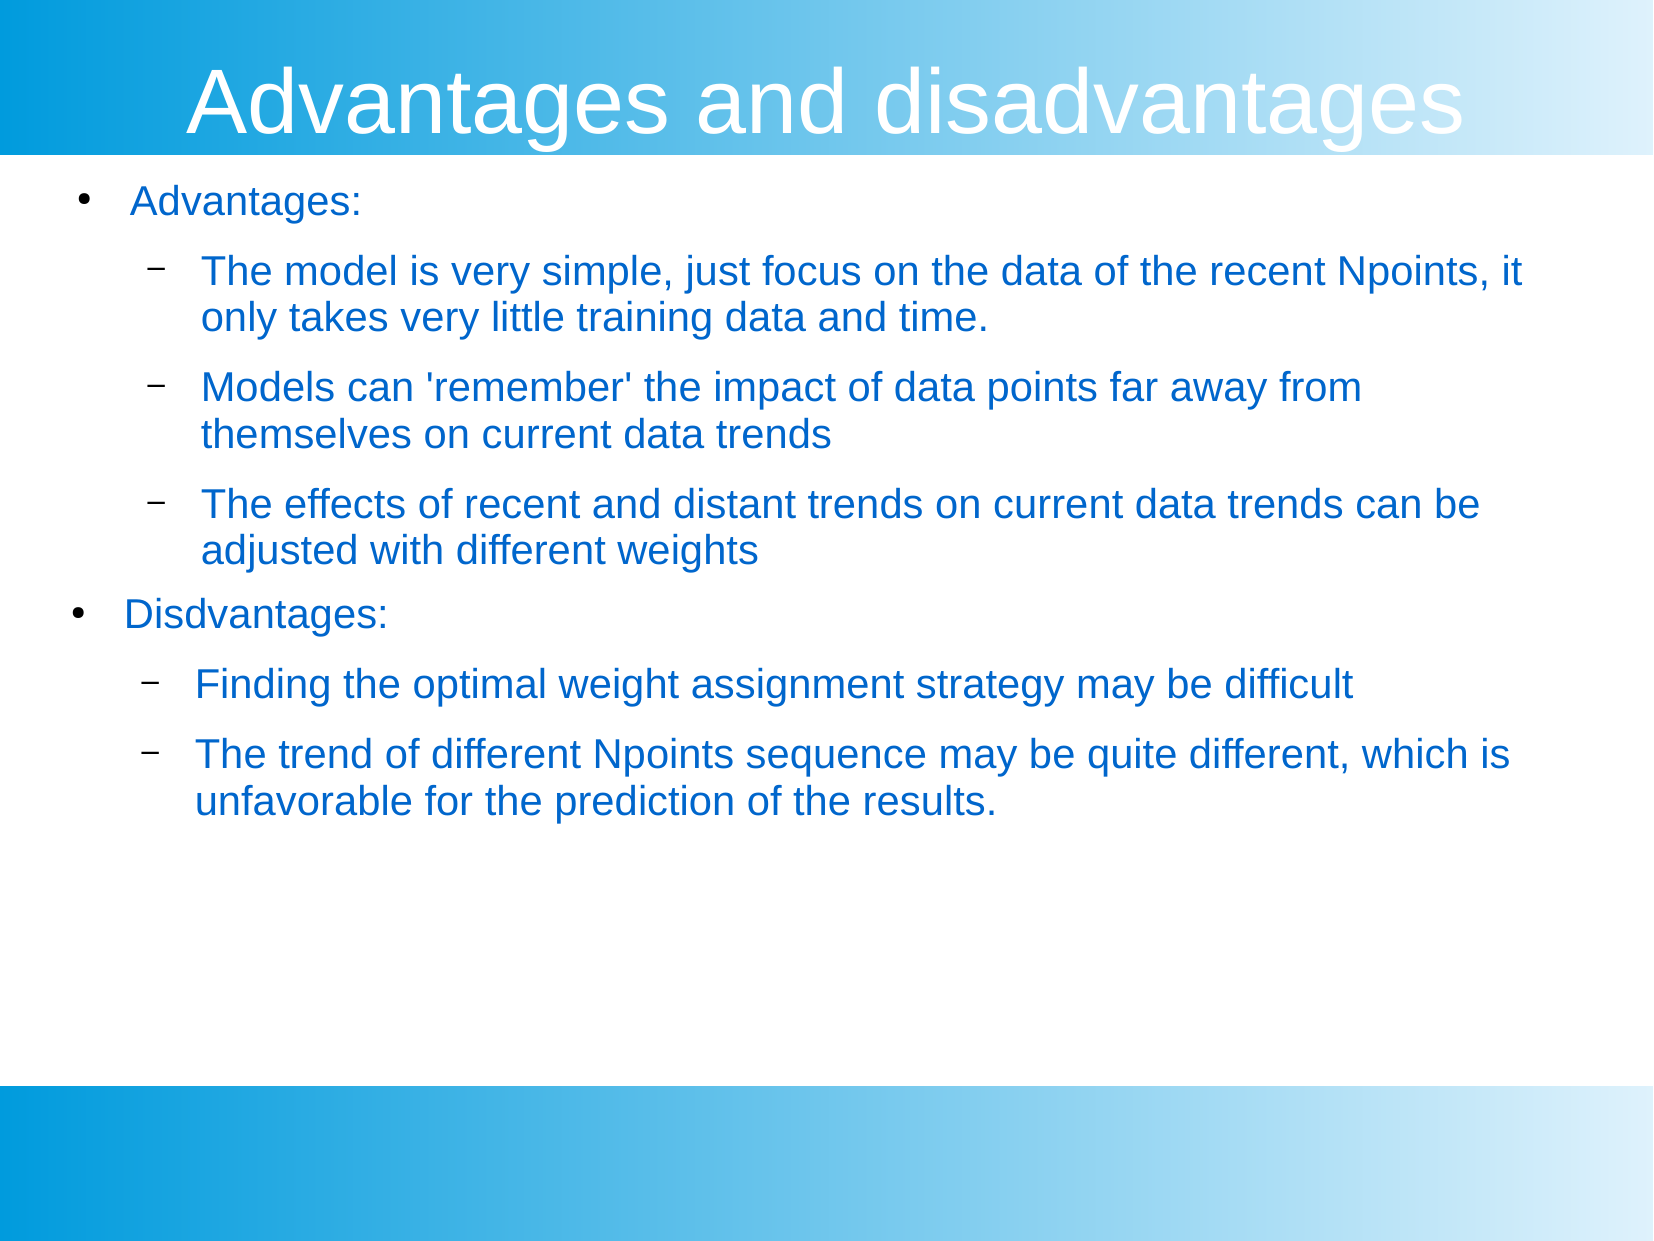

# Advantages and disadvantages
Advantages:
The model is very simple, just focus on the data of the recent Npoints, it only takes very little training data and time.
Models can 'remember' the impact of data points far away from themselves on current data trends
The effects of recent and distant trends on current data trends can be adjusted with different weights
Disdvantages:
Finding the optimal weight assignment strategy may be difficult
The trend of different Npoints sequence may be quite different, which is unfavorable for the prediction of the results.